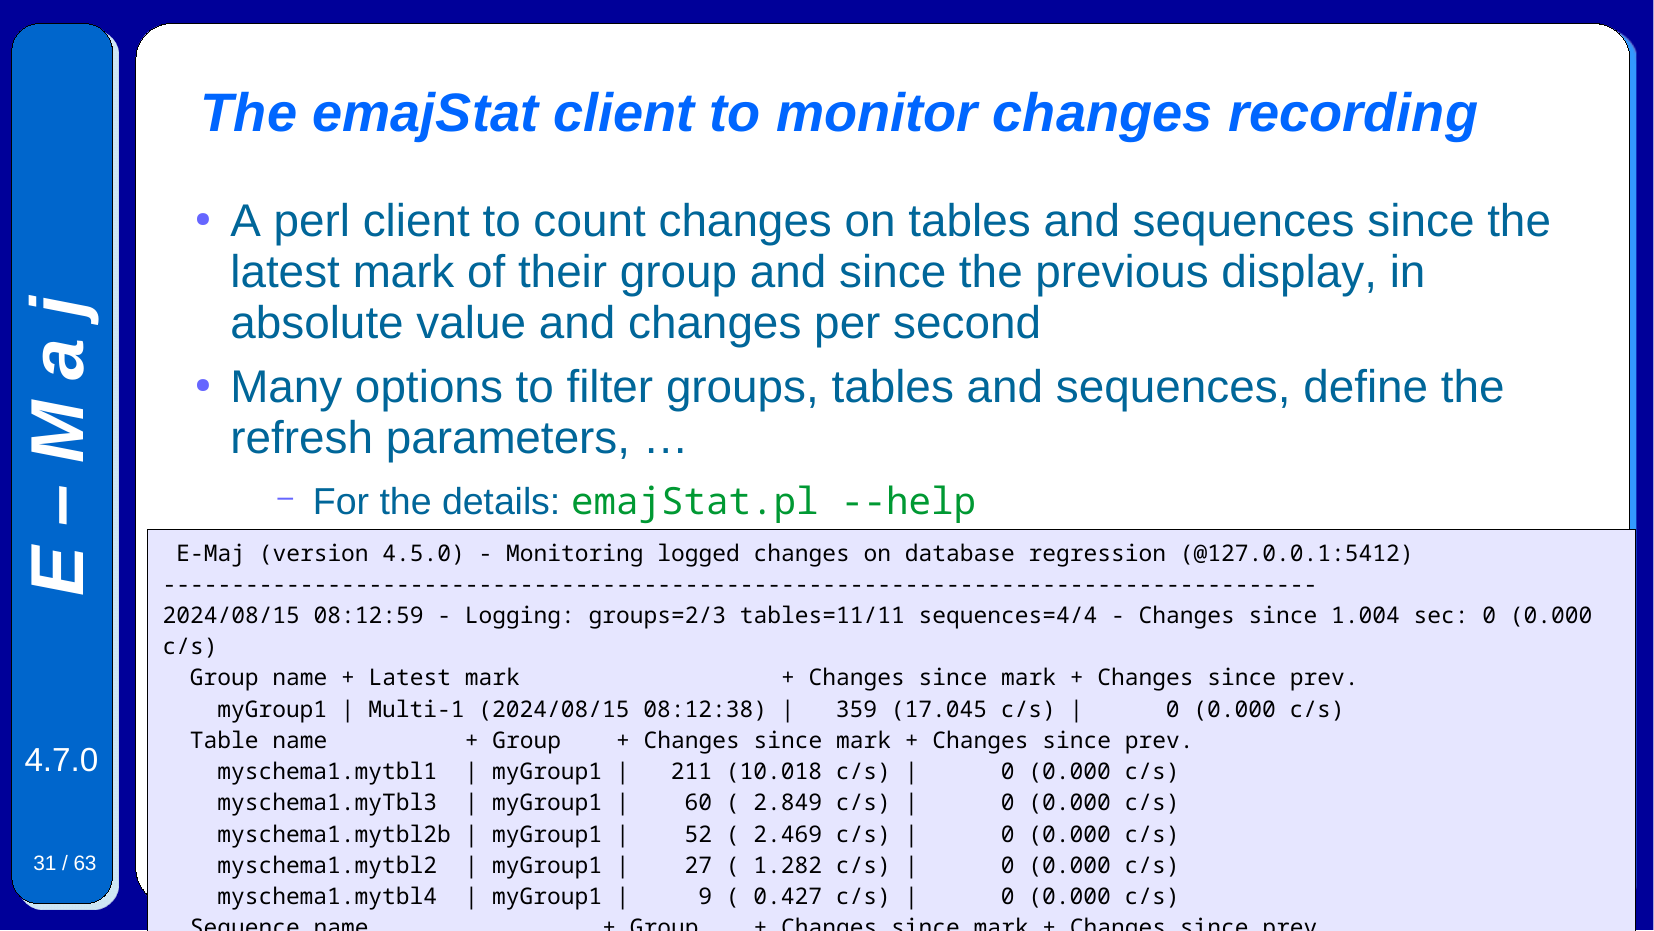

# The emajStat client to monitor changes recording
A perl client to count changes on tables and sequences since the latest mark of their group and since the previous display, in absolute value and changes per second
Many options to filter groups, tables and sequences, define the refresh parameters, …
For the details: emajStat.pl --help
 E-Maj (version 4.5.0) - Monitoring logged changes on database regression (@127.0.0.1:5412)
------------------------------------------------------------------------------------
2024/08/15 08:12:59 - Logging: groups=2/3 tables=11/11 sequences=4/4 - Changes since 1.004 sec: 0 (0.000 c/s)
 Group name + Latest mark + Changes since mark + Changes since prev.
 myGroup1 | Multi-1 (2024/08/15 08:12:38) | 359 (17.045 c/s) | 0 (0.000 c/s)
 Table name + Group + Changes since mark + Changes since prev.
 myschema1.mytbl1 | myGroup1 | 211 (10.018 c/s) | 0 (0.000 c/s)
 myschema1.myTbl3 | myGroup1 | 60 ( 2.849 c/s) | 0 (0.000 c/s)
 myschema1.mytbl2b | myGroup1 | 52 ( 2.469 c/s) | 0 (0.000 c/s)
 myschema1.mytbl2 | myGroup1 | 27 ( 1.282 c/s) | 0 (0.000 c/s)
 myschema1.mytbl4 | myGroup1 | 9 ( 0.427 c/s) | 0 (0.000 c/s)
 Sequence name + Group + Changes since mark + Changes since prev.
 myschema1.mytbl2b_col20_seq | myGroup1 | -5 (-0.237 c/s) | 0 (0.000 c/s)
 myschema1.myTbl3_col31_seq | myGroup1 | -20 (-0.950 c/s) | 0 (0.000 c/s)